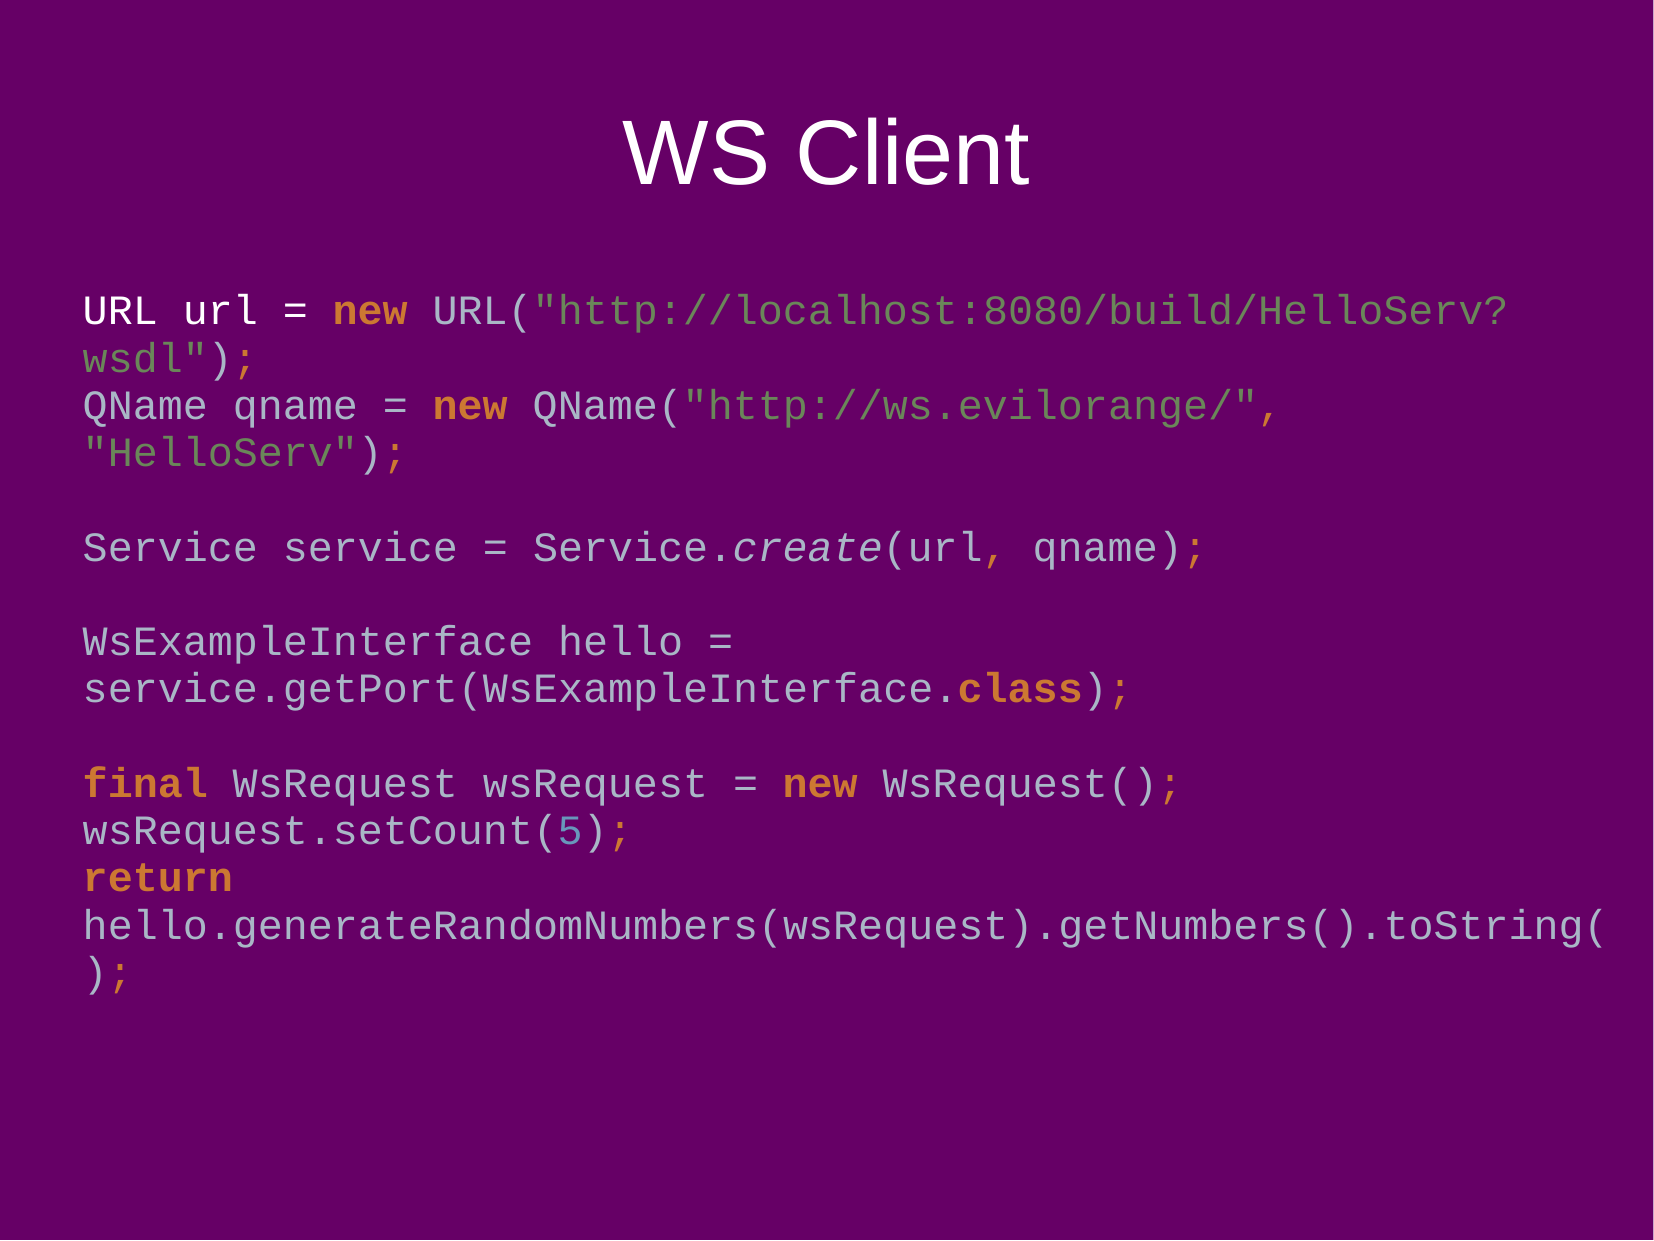

# WS Client
URL url = new URL("http://localhost:8080/build/HelloServ?wsdl");
QName qname = new QName("http://ws.evilorange/", "HelloServ");
Service service = Service.create(url, qname);
WsExampleInterface hello = service.getPort(WsExampleInterface.class);
final WsRequest wsRequest = new WsRequest();
wsRequest.setCount(5);
return hello.generateRandomNumbers(wsRequest).getNumbers().toString();